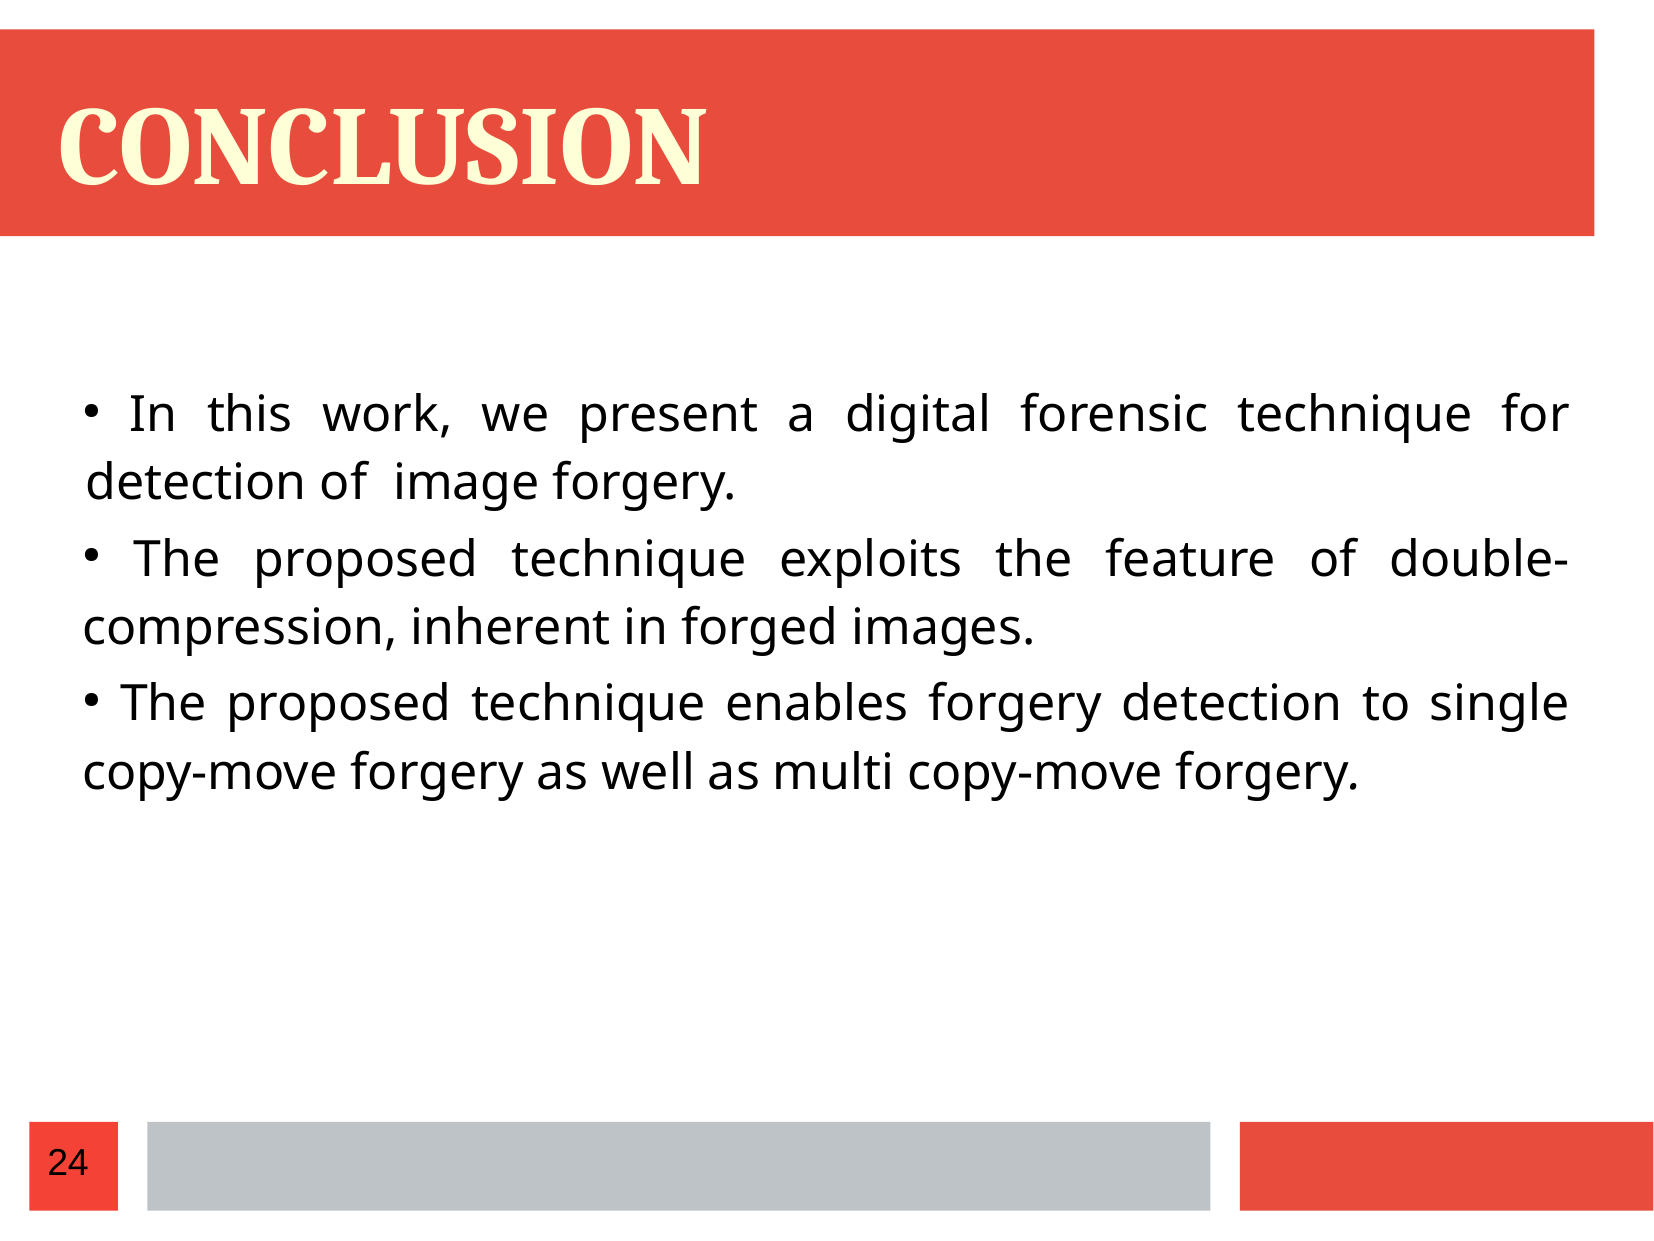

CONCLUSION
# In this work, we present a digital forensic technique for detection of image forgery.
 The proposed technique exploits the feature of double-compression, inherent in forged images.
 The proposed technique enables forgery detection to single copy-move forgery as well as multi copy-move forgery.